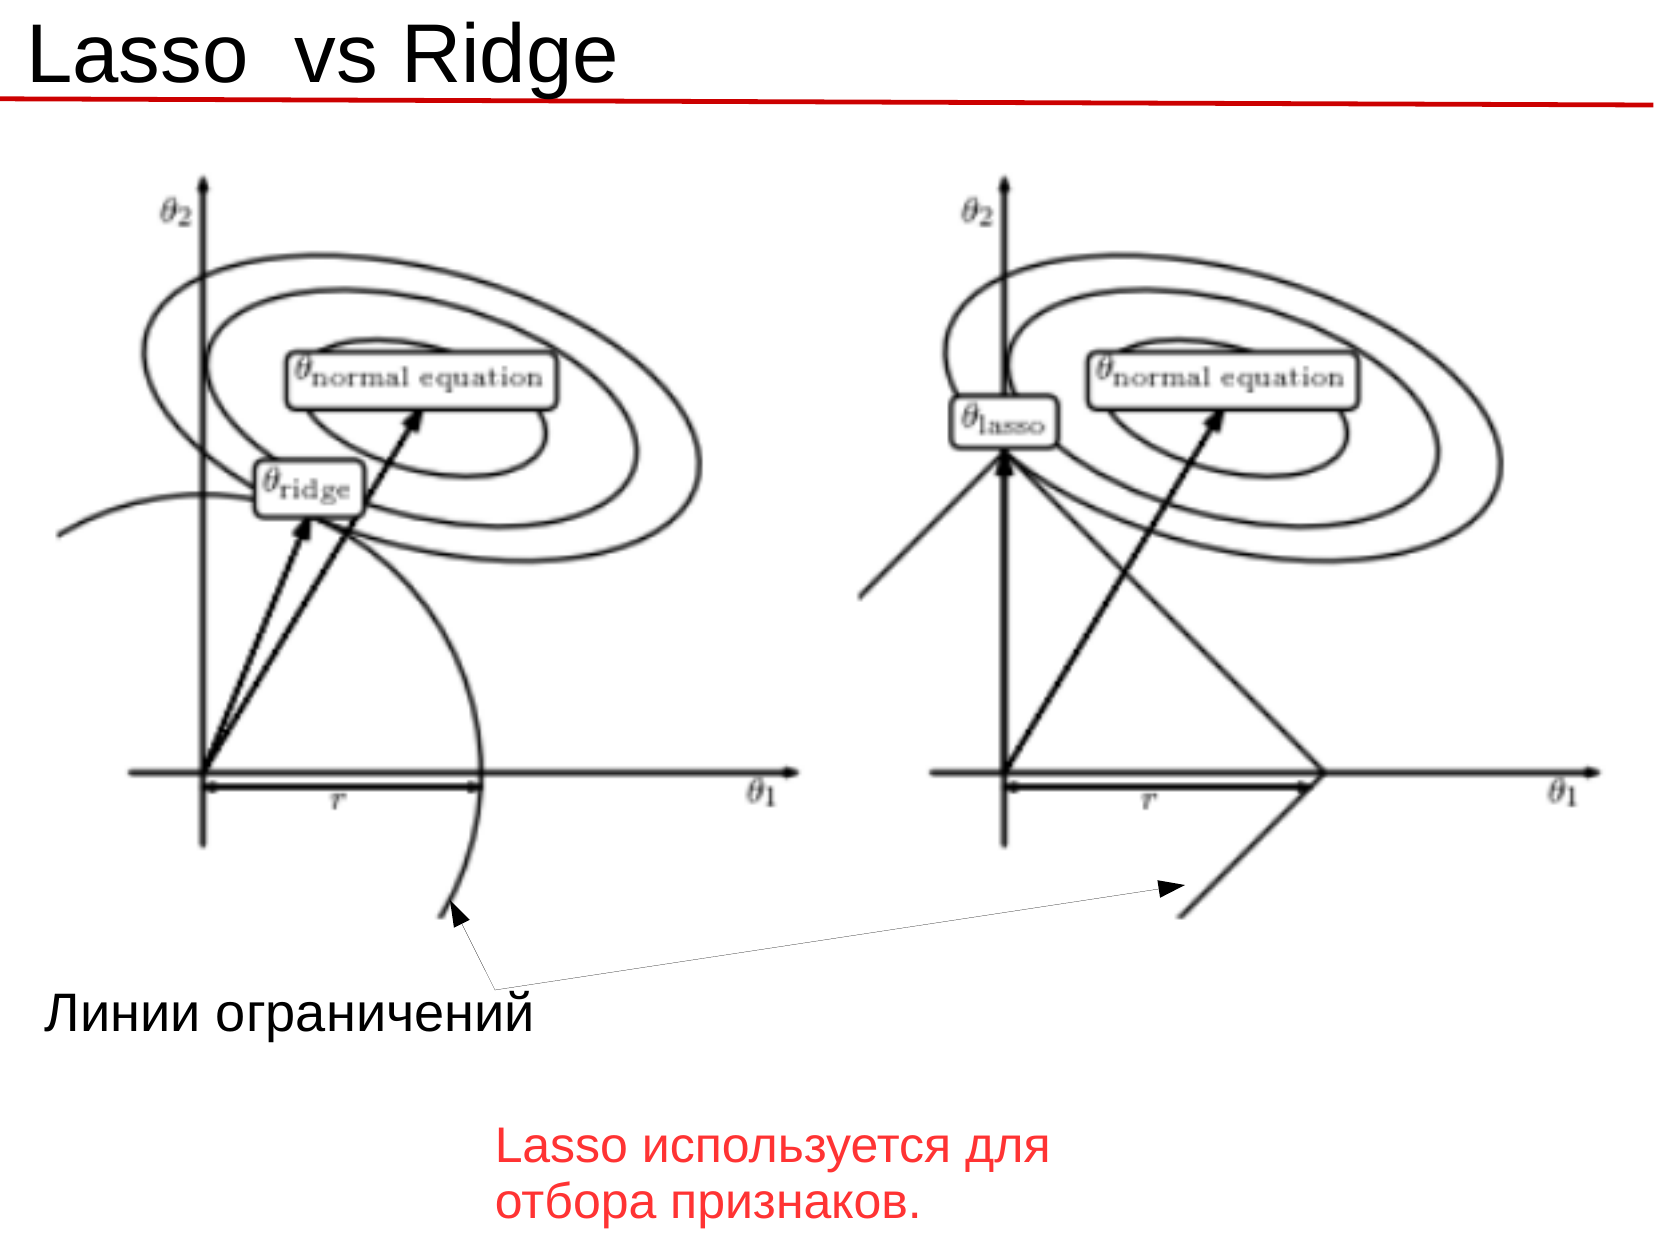

Lasso vs Ridge
Линии ограничений
Lasso используется для отбора признаков.